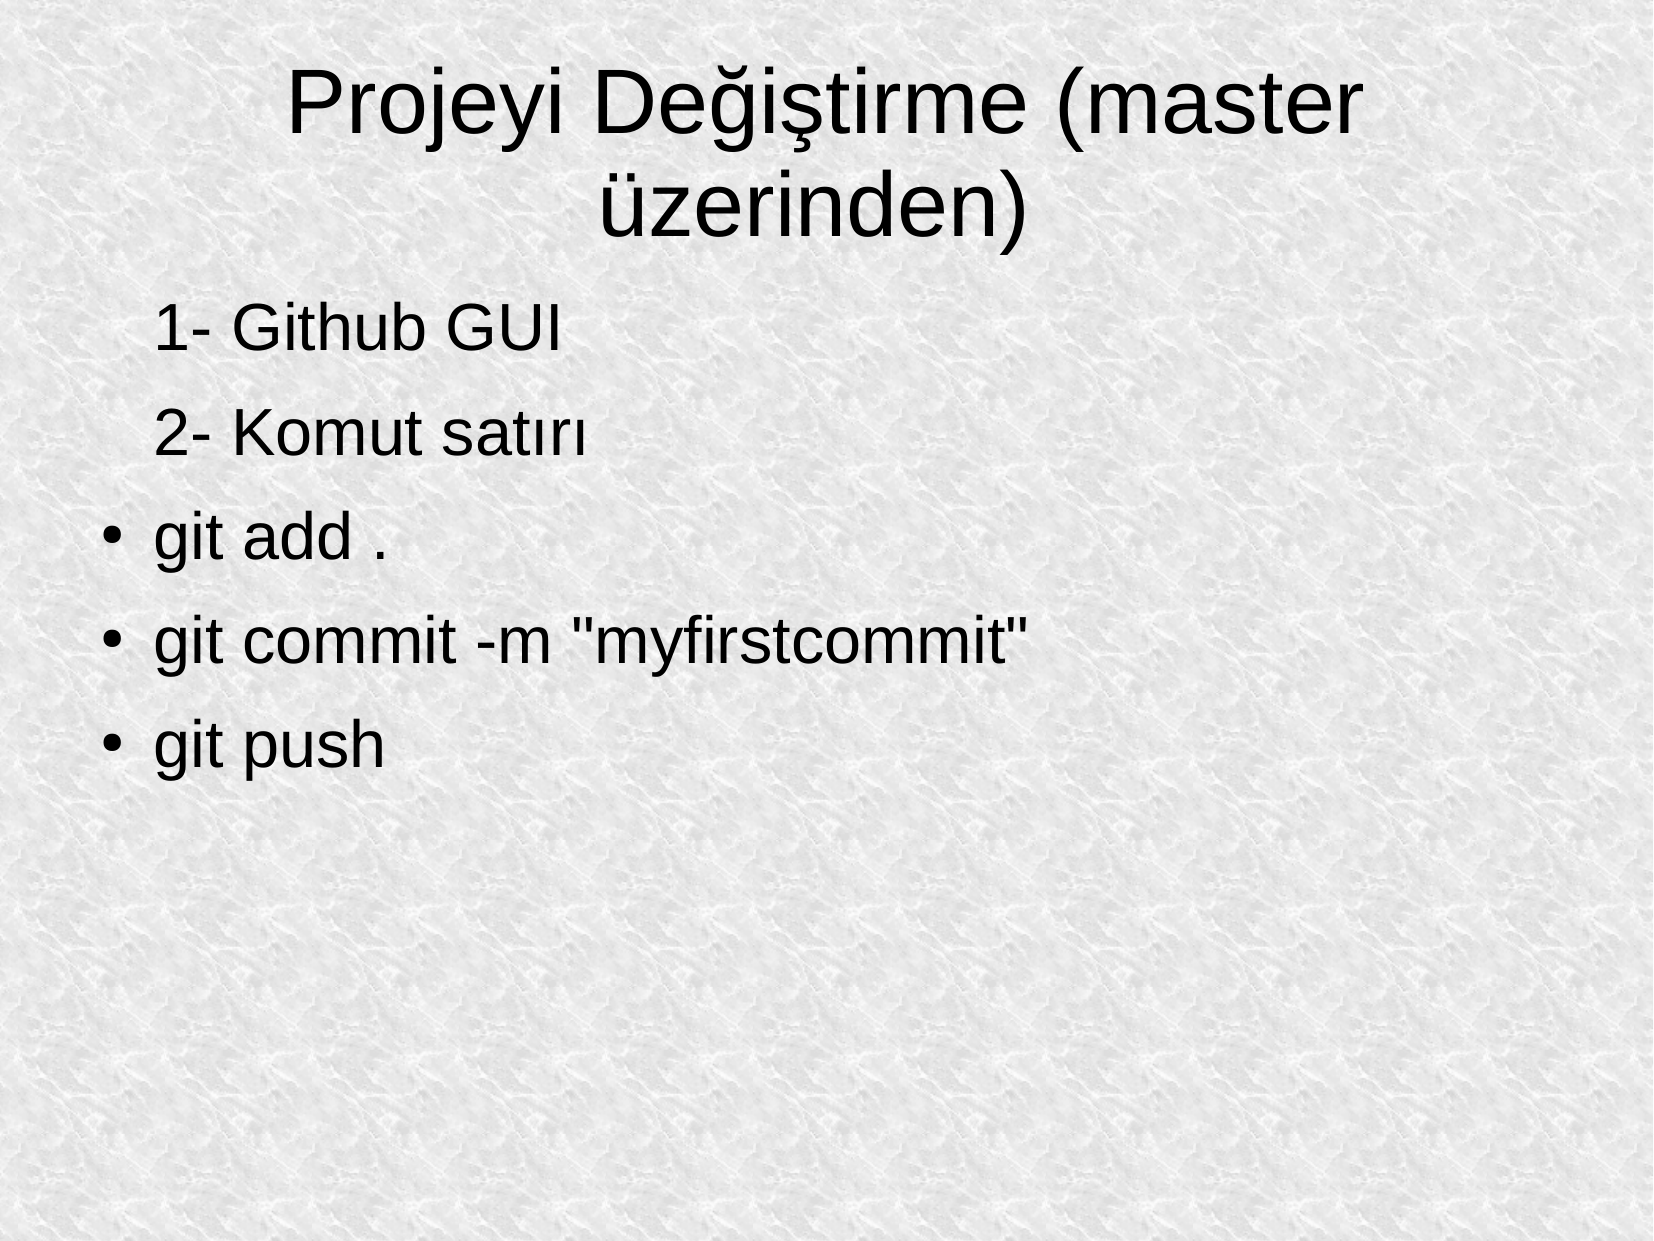

# Projeyi Değiştirme (master üzerinden)
1- Github GUI
2- Komut satırı
git add .
git commit -m "myfirstcommit"
git push